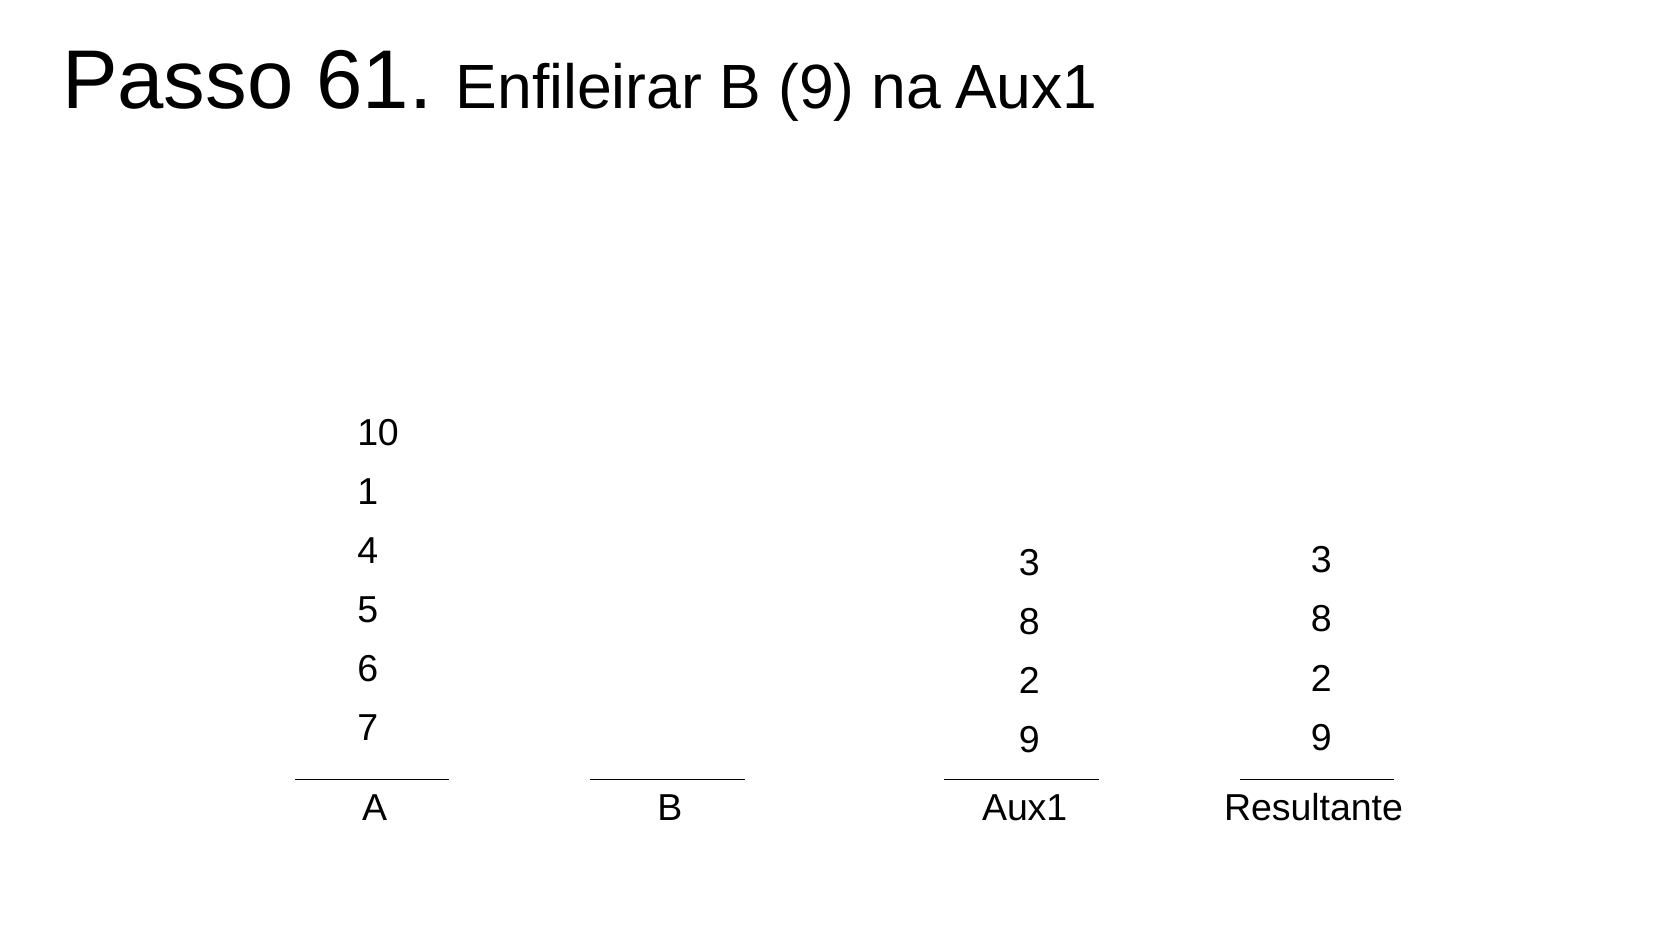

Passo 61. Enfileirar B (9) na Aux1
10
1
4
3
3
5
8
8
6
2
2
7
9
9
A
B
Aux1
Resultante